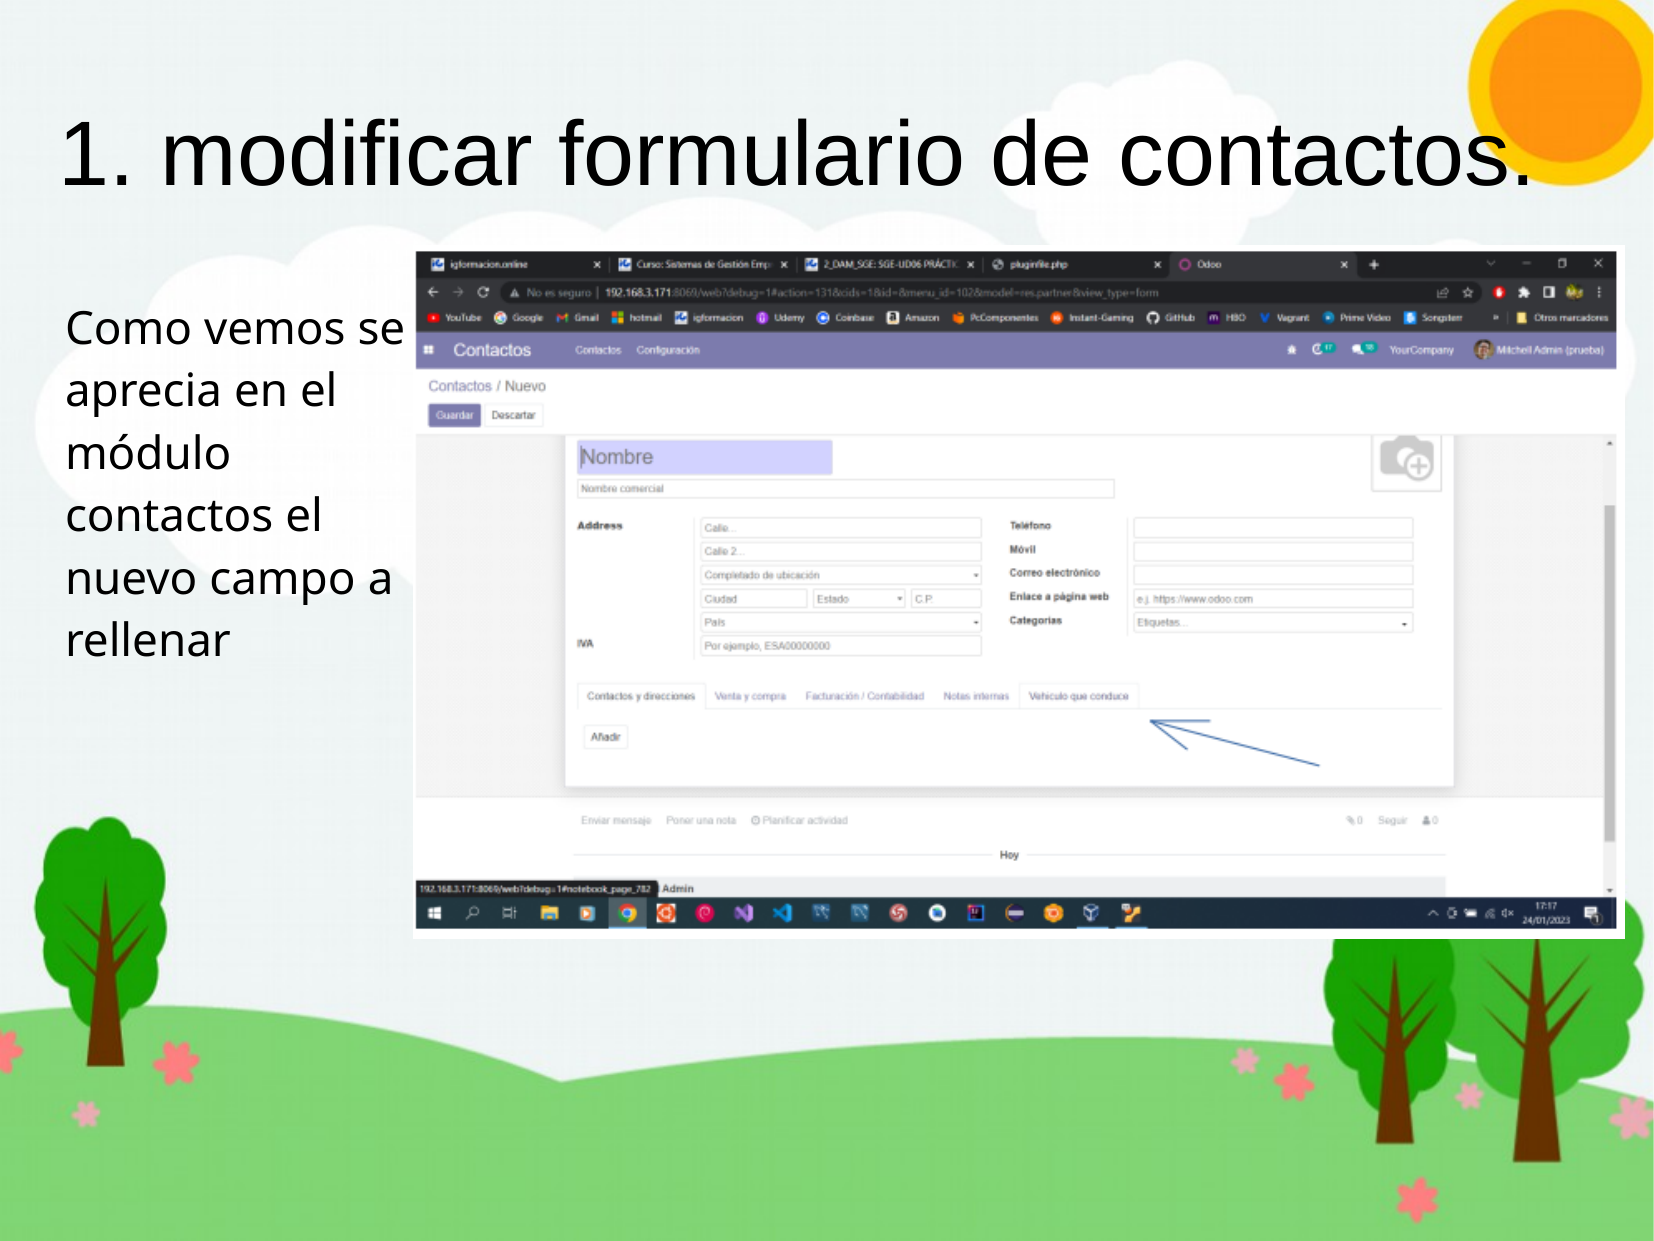

# 1. modificar formulario de contactos.
Como vemos se aprecia en el módulo contactos el nuevo campo a rellenar